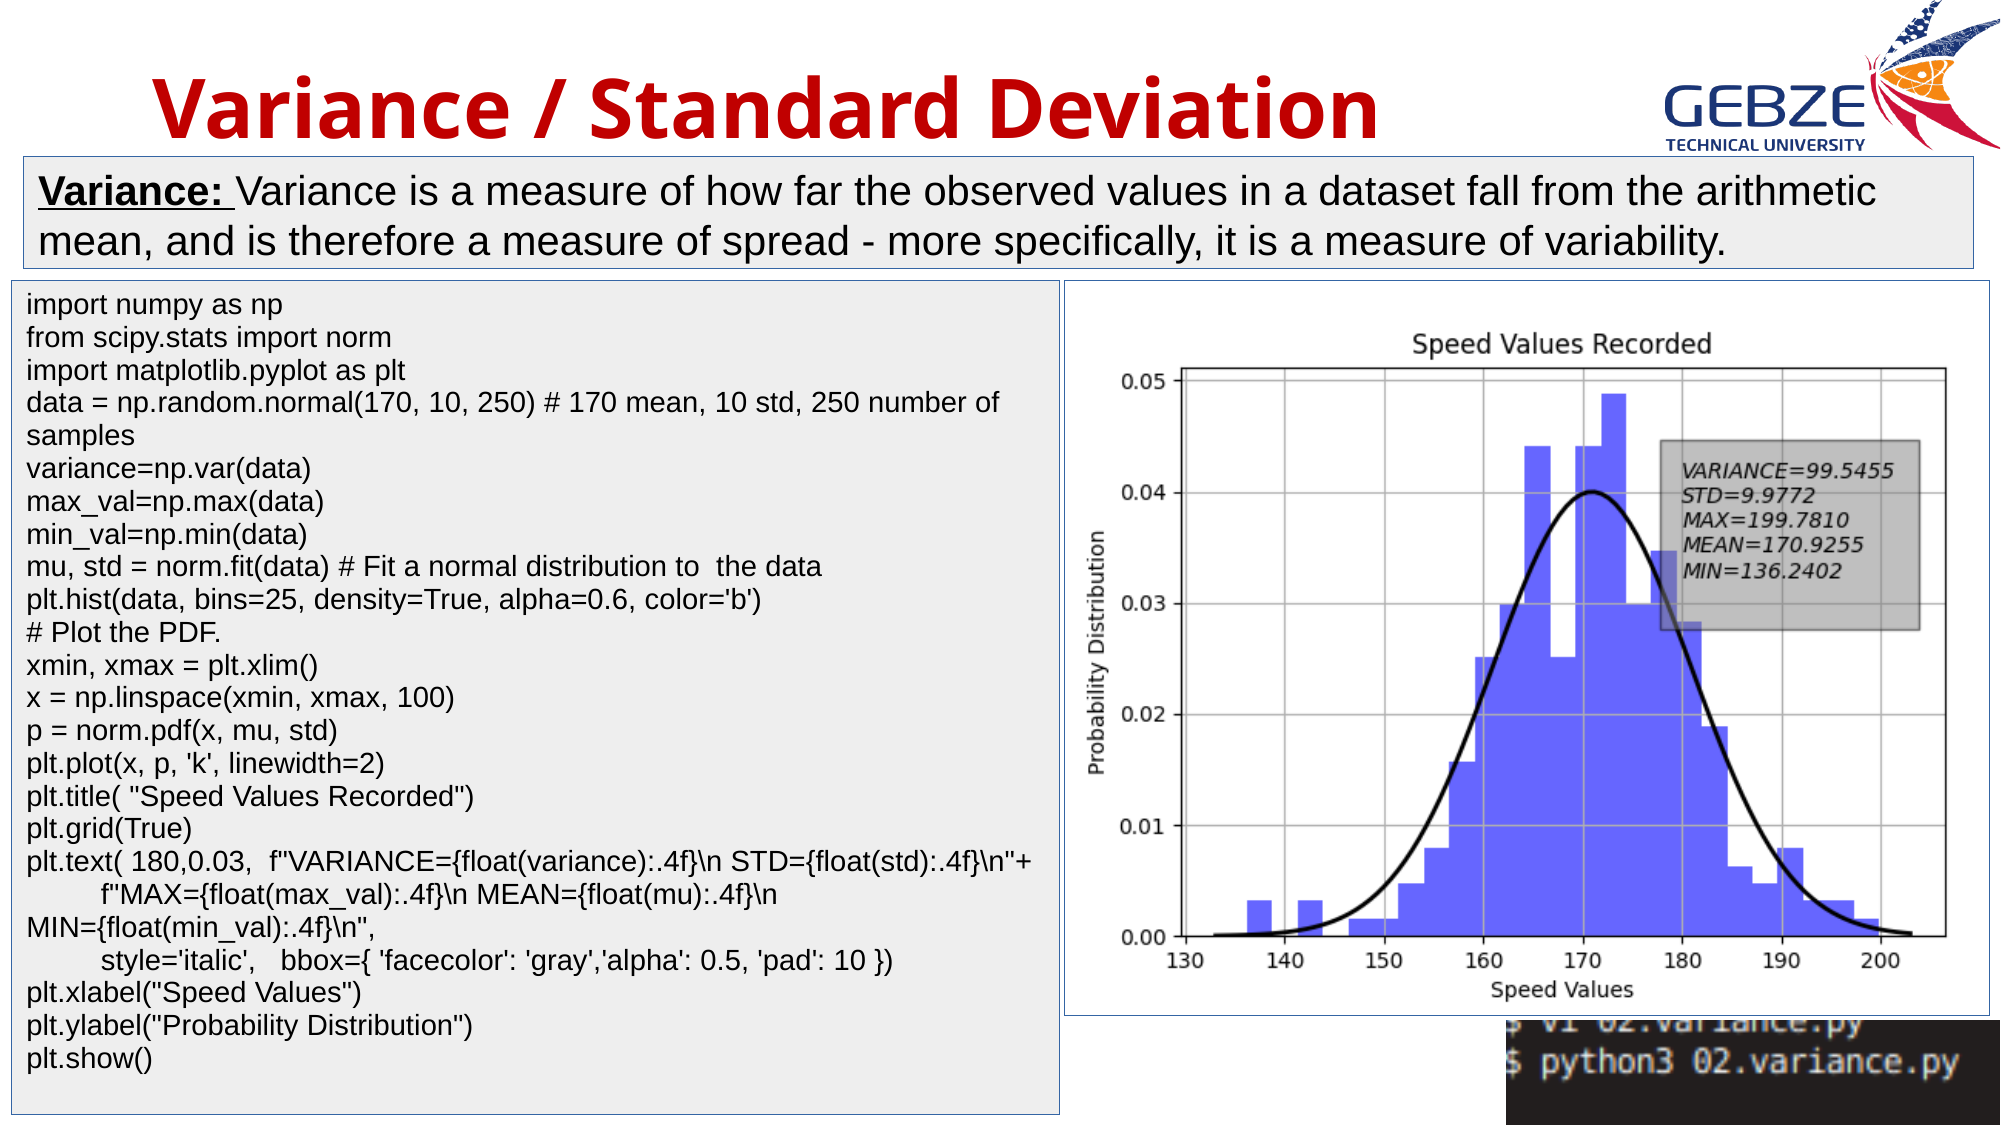

# Variance / Standard Deviation
Variance: Variance is a measure of how far the observed values in a dataset fall from the arithmetic mean, and is therefore a measure of spread - more specifically, it is a measure of variability.
import numpy as np
from scipy.stats import norm
import matplotlib.pyplot as plt
data = np.random.normal(170, 10, 250) # 170 mean, 10 std, 250 number of samples
variance=np.var(data)
max_val=np.max(data)
min_val=np.min(data)
mu, std = norm.fit(data) # Fit a normal distribution to the data
plt.hist(data, bins=25, density=True, alpha=0.6, color='b')
# Plot the PDF.
xmin, xmax = plt.xlim()
x = np.linspace(xmin, xmax, 100)
p = norm.pdf(x, mu, std)
plt.plot(x, p, 'k', linewidth=2)
plt.title( "Speed Values Recorded")
plt.grid(True)
plt.text( 180,0.03, f"VARIANCE={float(variance):.4f}\n STD={float(std):.4f}\n"+
 f"MAX={float(max_val):.4f}\n MEAN={float(mu):.4f}\n MIN={float(min_val):.4f}\n",
 style='italic', bbox={ 'facecolor': 'gray','alpha': 0.5, 'pad': 10 })
plt.xlabel("Speed Values")
plt.ylabel("Probability Distribution")
plt.show()